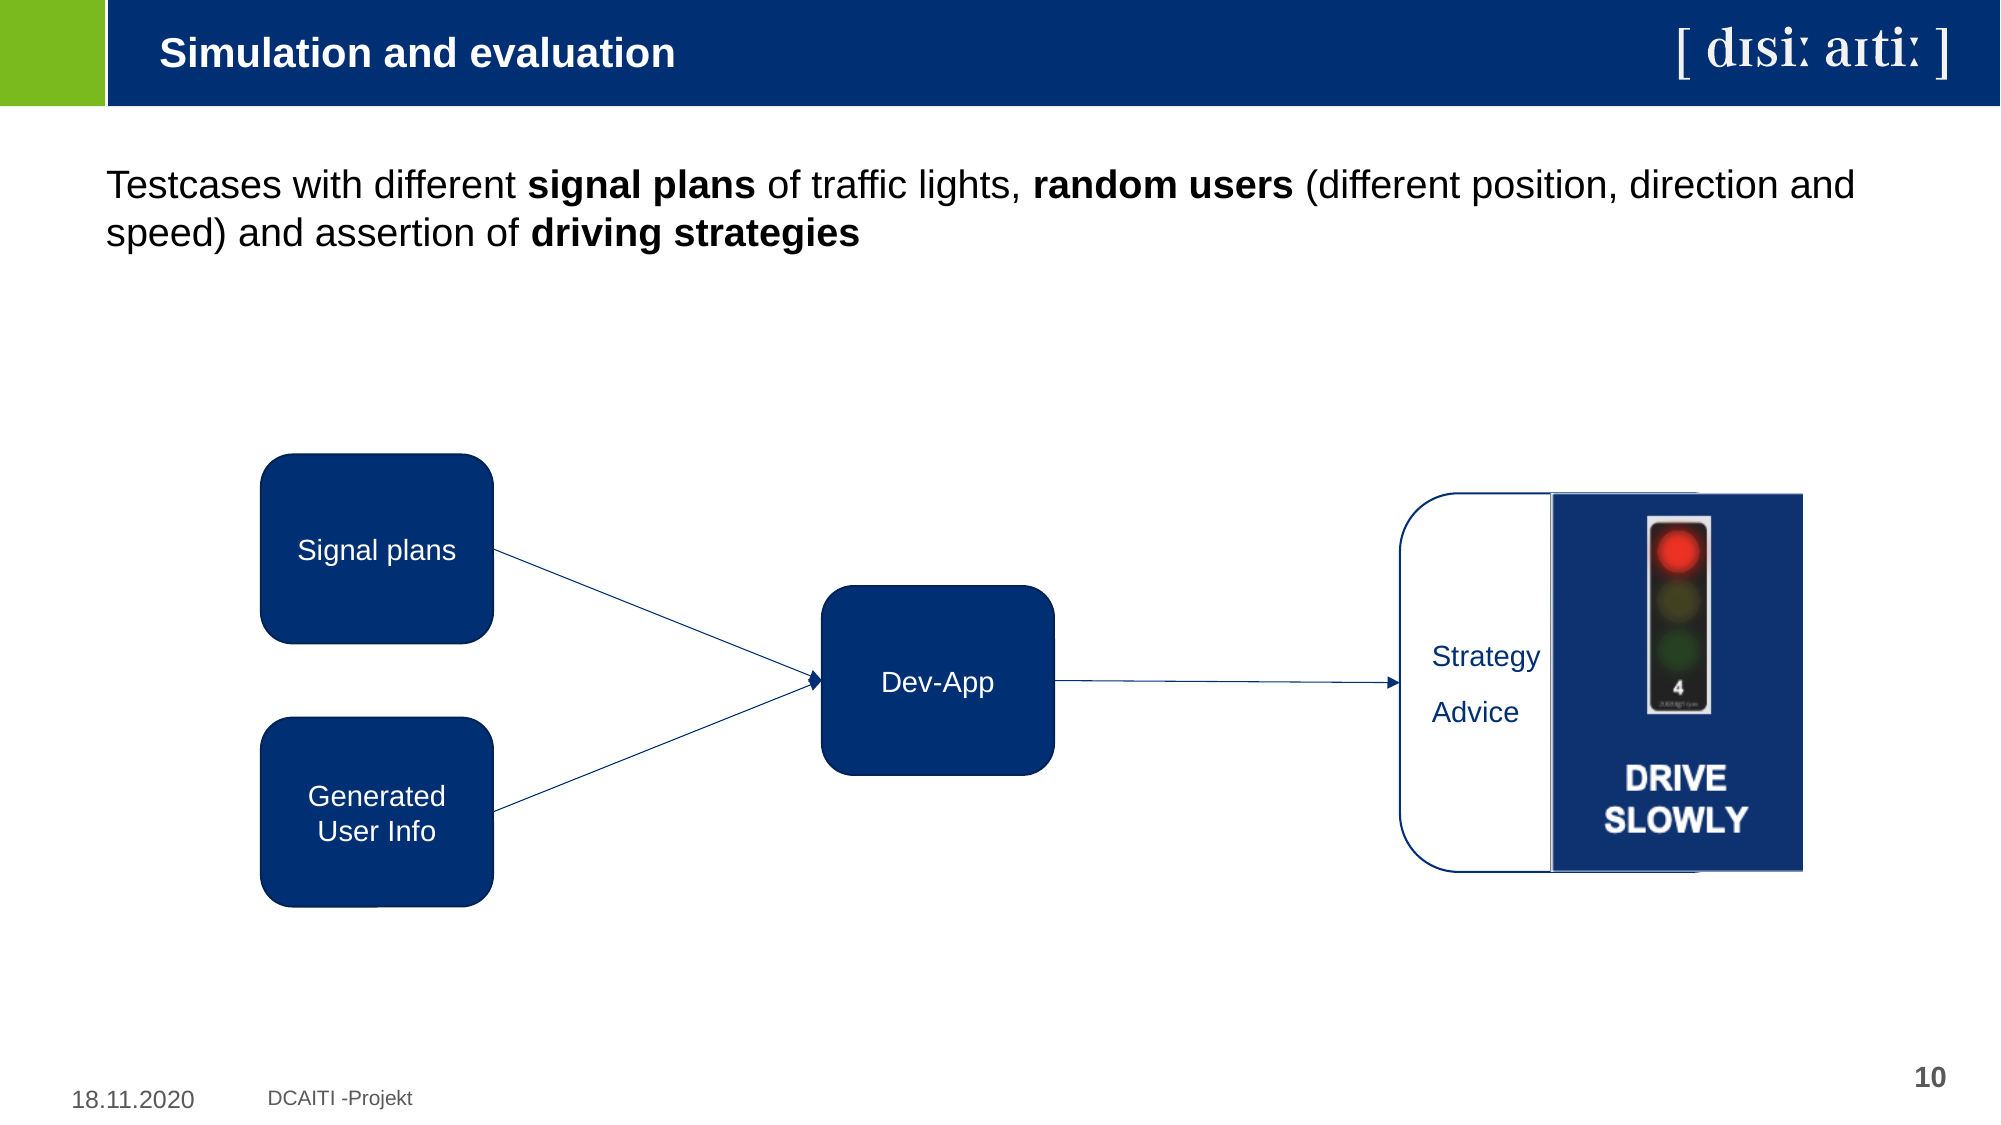

# Simulation and evaluation
Testcases with different signal plans of traffic lights, random users (different position, direction and speed) and assertion of driving strategies
Signal plans
Strategy
Advice
Dev-App
Generated User Info
18.11.2020
DCAITI -Projekt